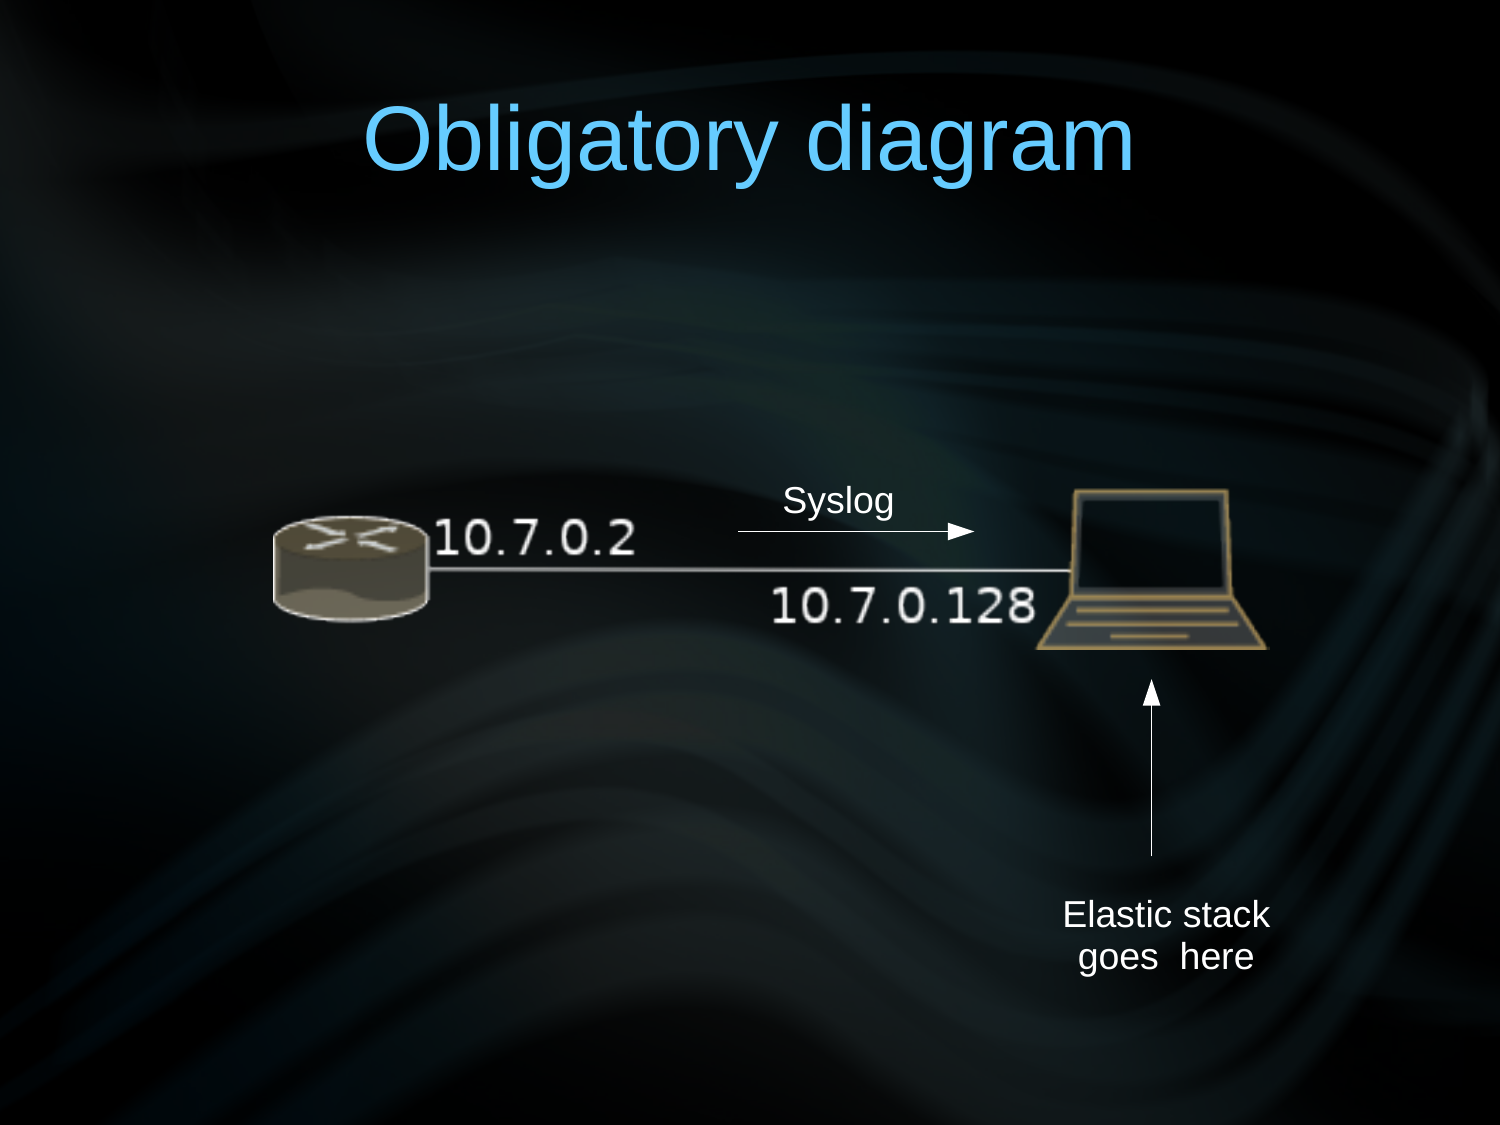

# Obligatory diagram
Syslog
Elastic stack goes here